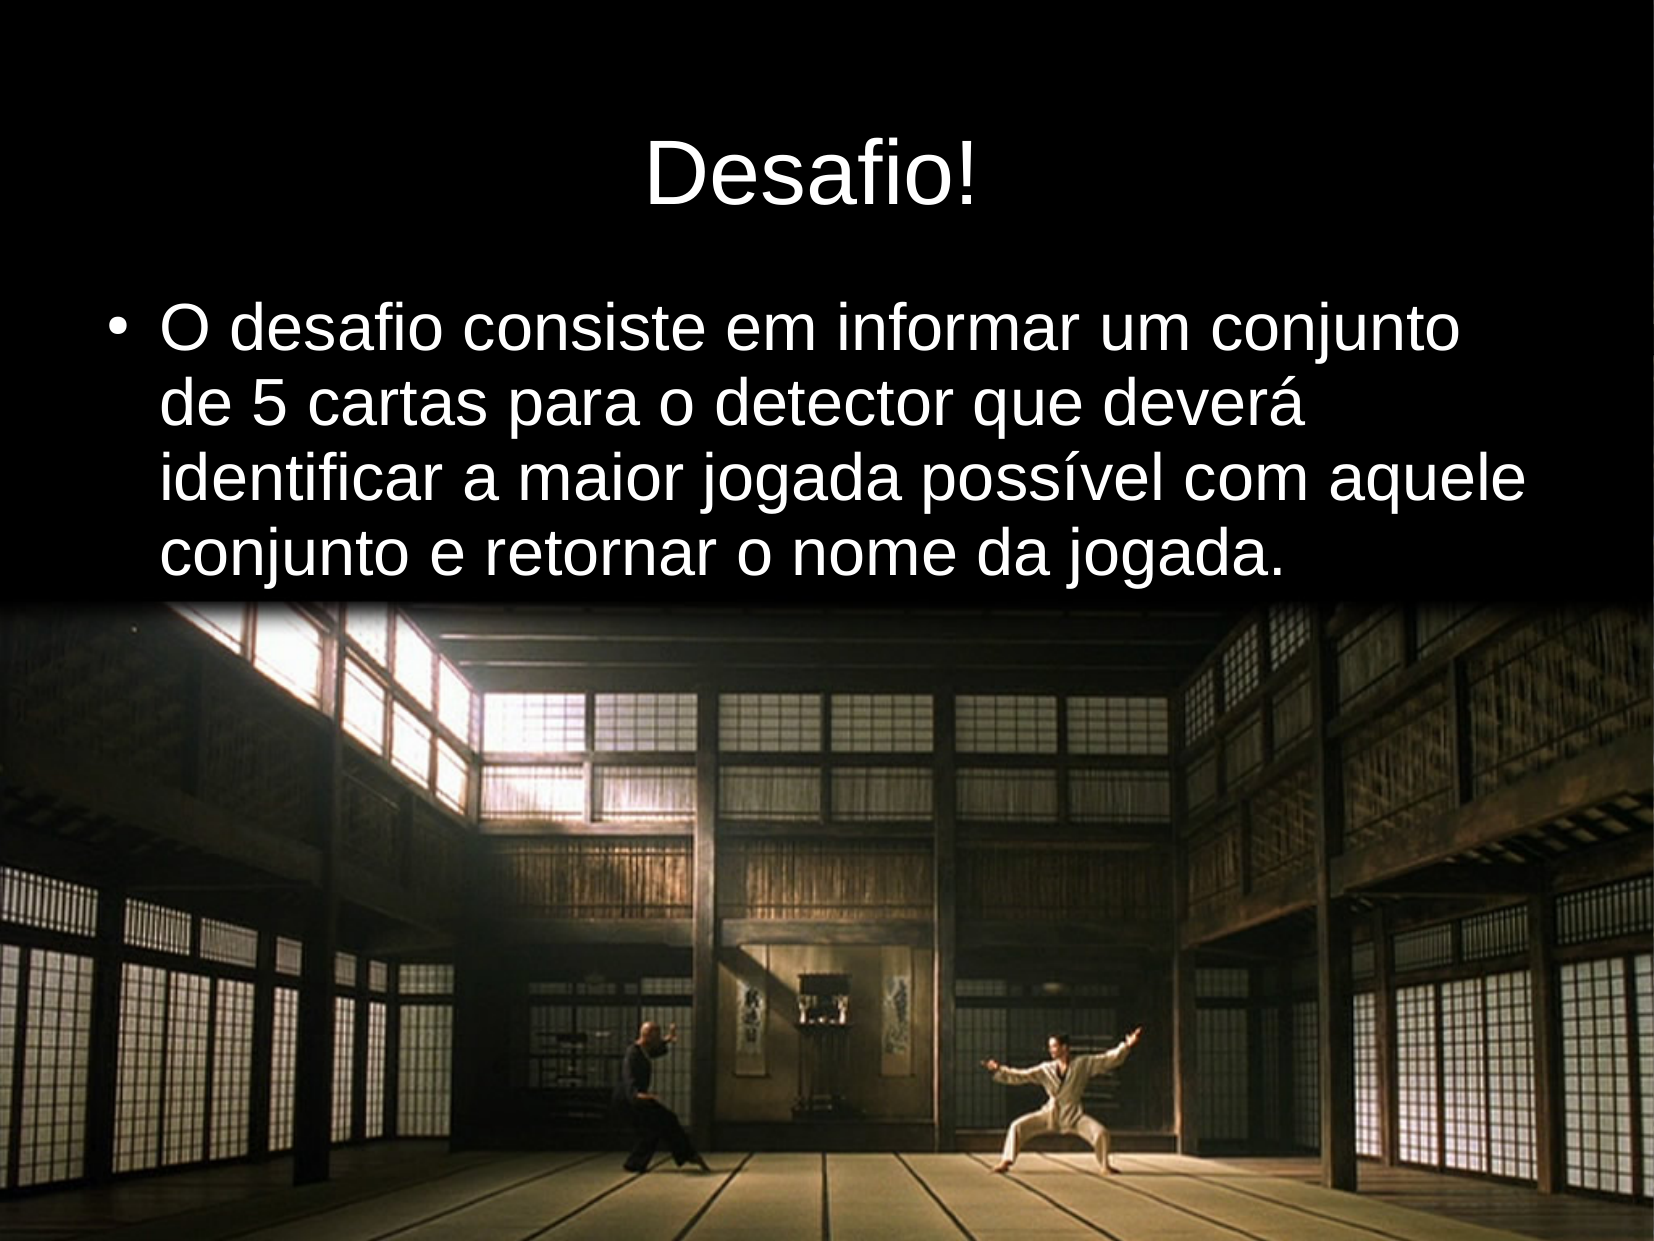

# Desafio!
O desafio consiste em informar um conjunto de 5 cartas para o detector que deverá identificar a maior jogada possível com aquele conjunto e retornar o nome da jogada.